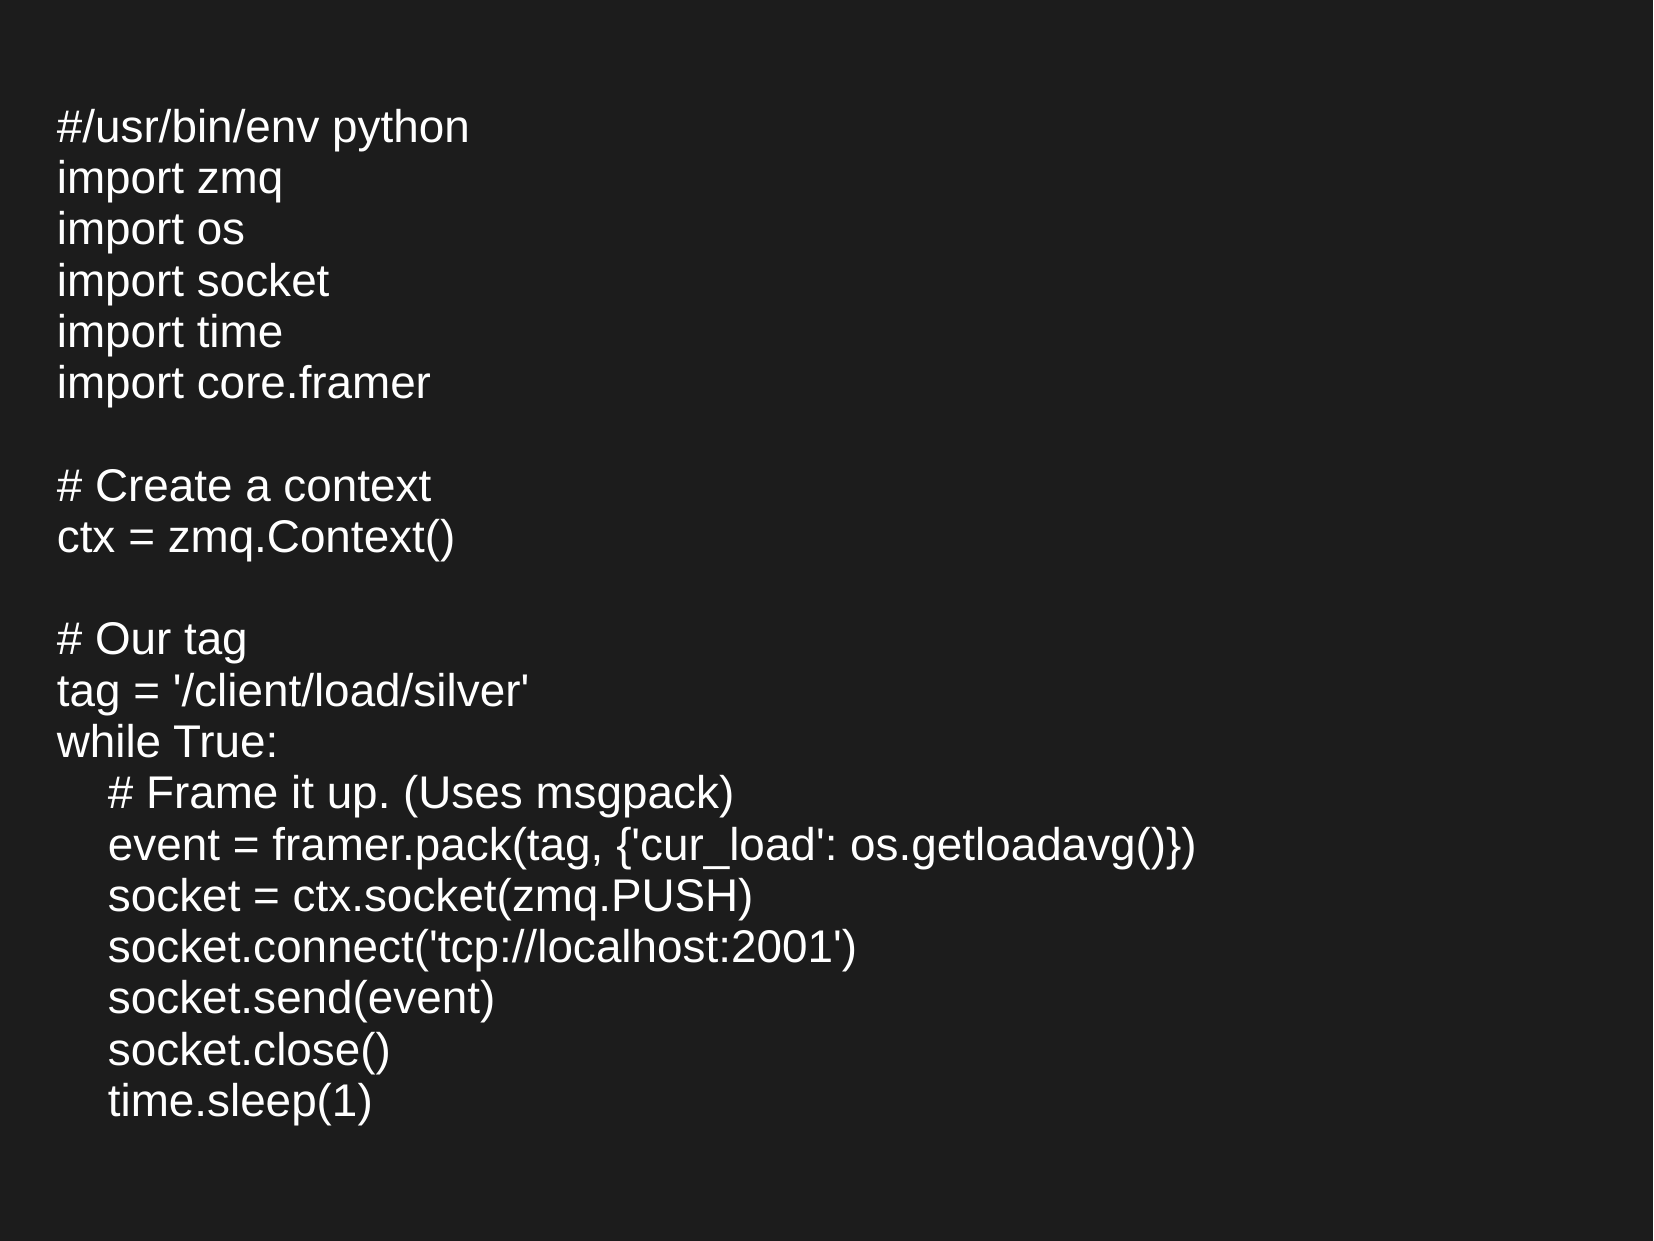

# #/usr/bin/env python
import zmq
import os
import socket
import time
import core.framer
# Create a context
ctx = zmq.Context()
# Our tag
tag = '/client/load/silver'
while True:
 # Frame it up. (Uses msgpack)
 event = framer.pack(tag, {'cur_load': os.getloadavg()})
 socket = ctx.socket(zmq.PUSH)
 socket.connect('tcp://localhost:2001')
 socket.send(event)
 socket.close()
 time.sleep(1)